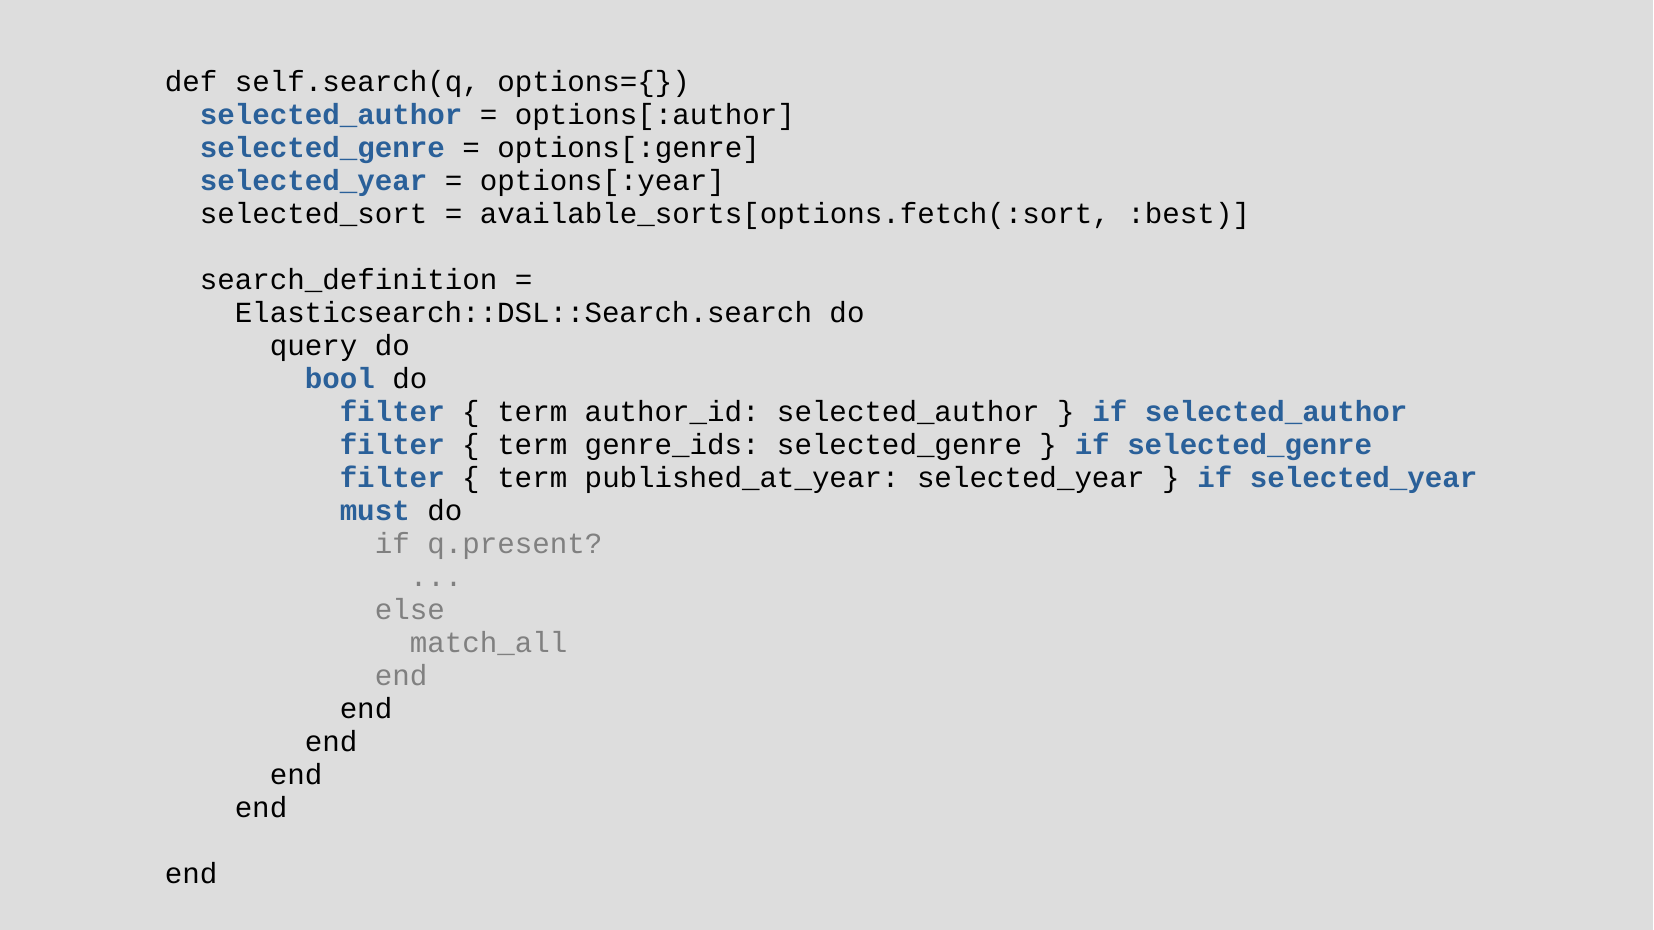

def self.search(q, options={})
 selected_author = options[:author]
 selected_genre = options[:genre]
 selected_year = options[:year]
 selected_sort = available_sorts[options.fetch(:sort, :best)]
 search_definition =
 Elasticsearch::DSL::Search.search do
 query do
 bool do
 filter { term author_id: selected_author } if selected_author
 filter { term genre_ids: selected_genre } if selected_genre
 filter { term published_at_year: selected_year } if selected_year
 must do
 if q.present?
 ...
 else
 match_all
 end
 end
 end
 end
 end
end